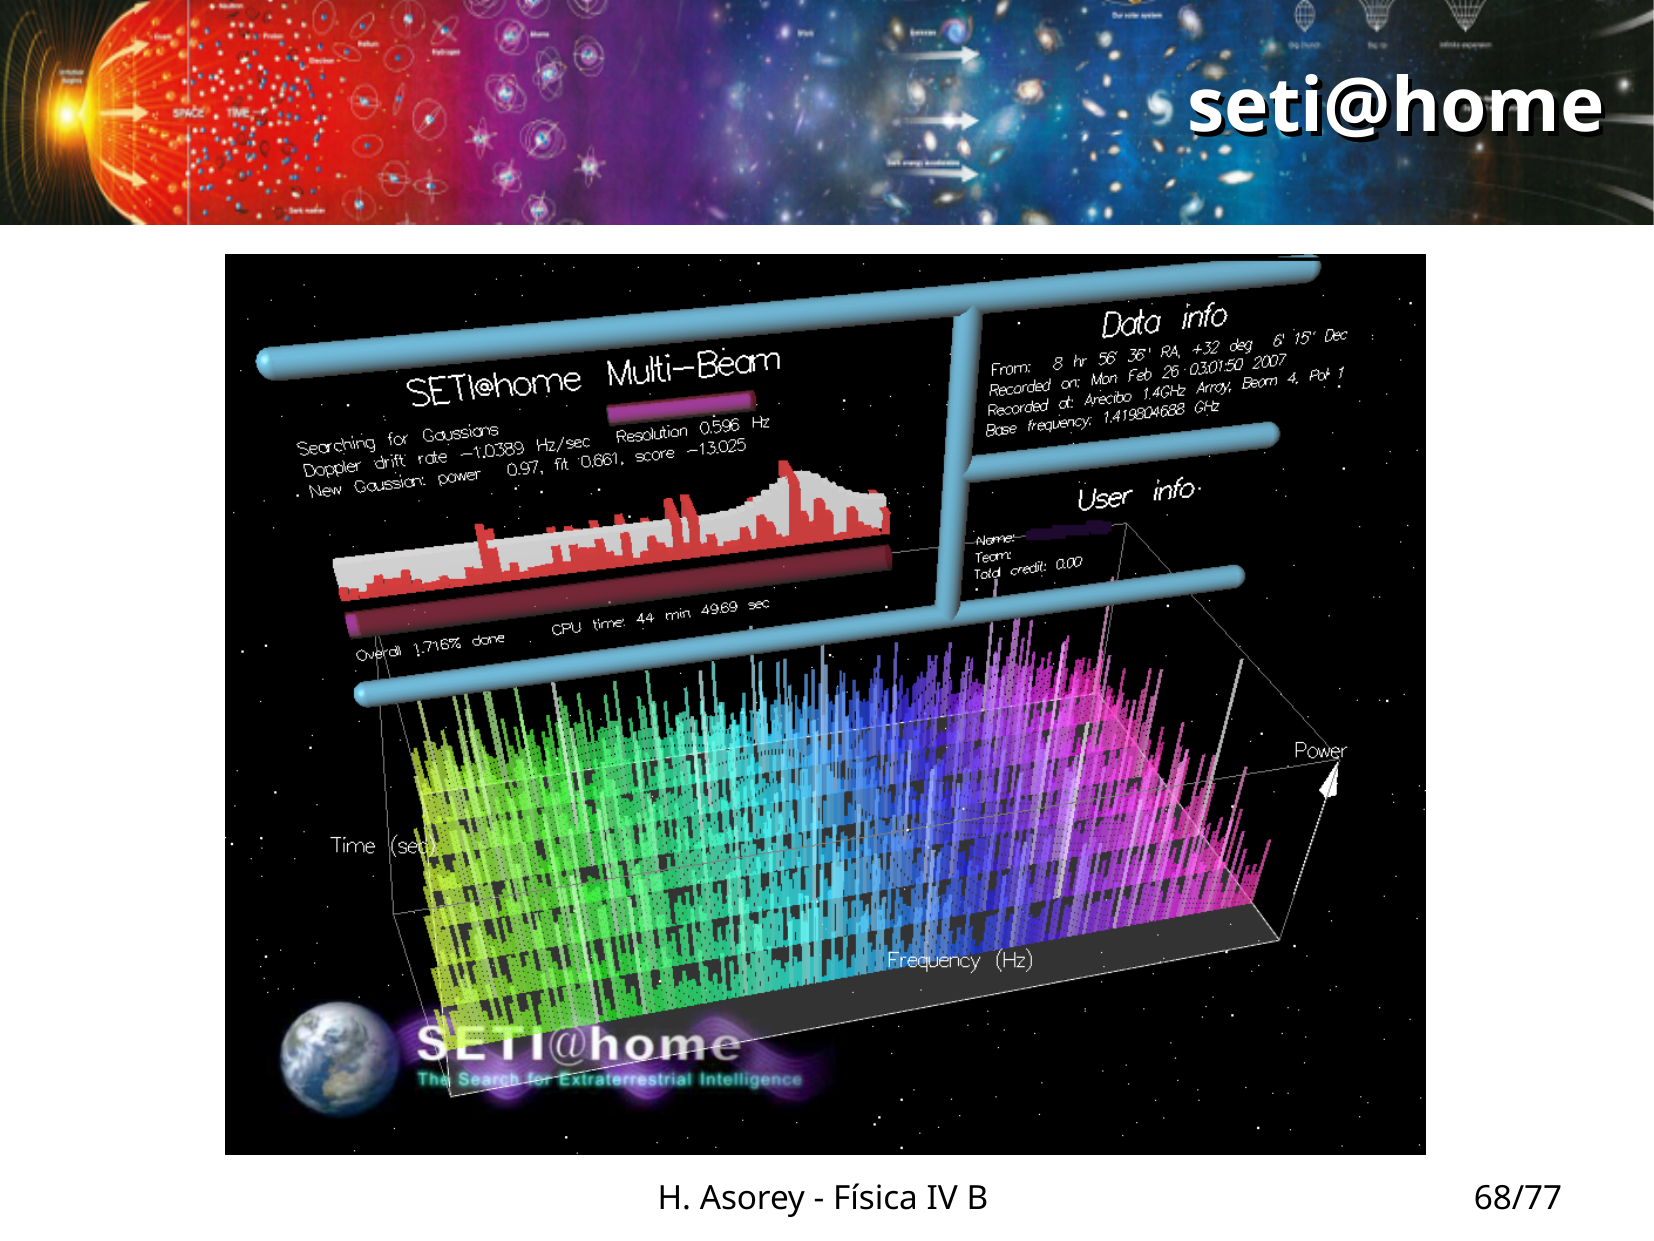

# seti@home
H. Asorey - Física IV B
68